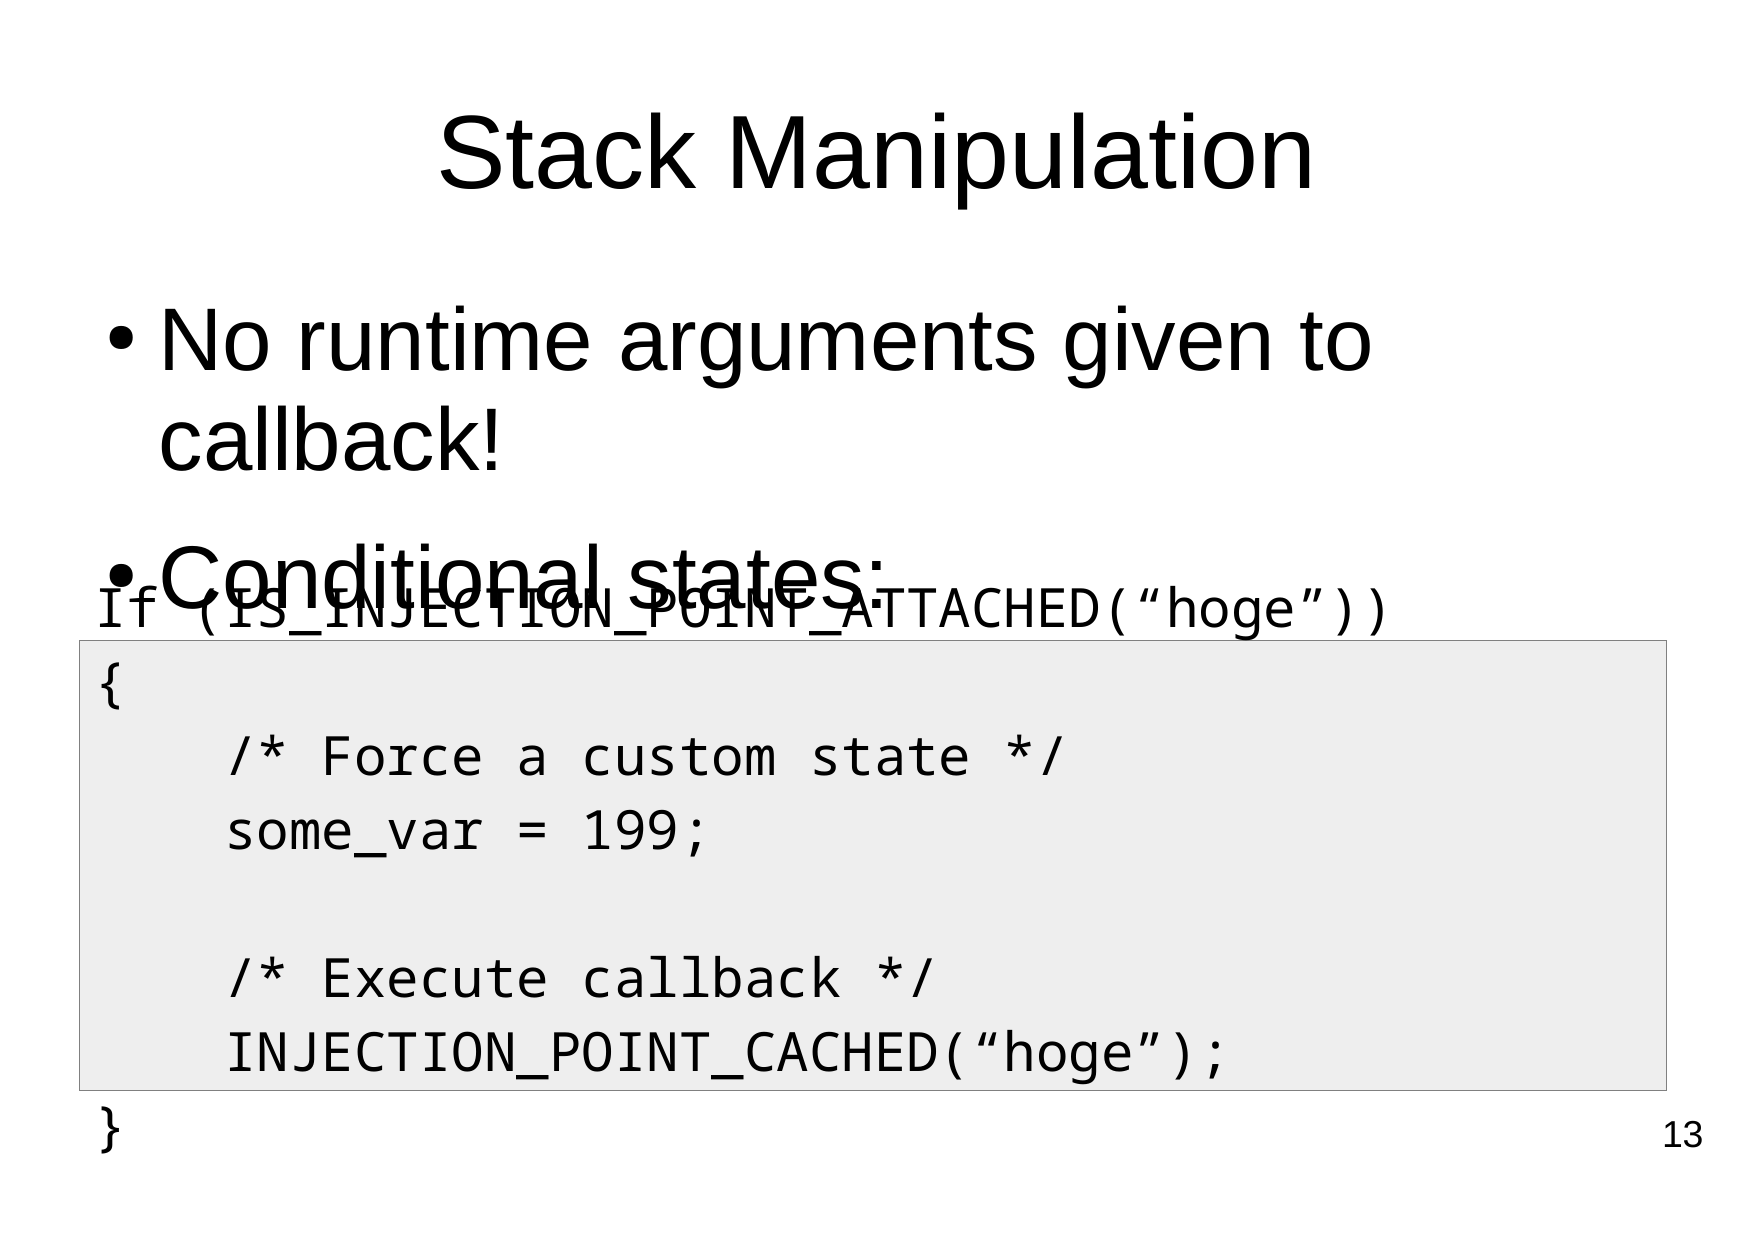

# Stack Manipulation
No runtime arguments given to callback!
Conditional states:
If (IS_INJECTION_POINT_ATTACHED(“hoge”))
{
 /* Force a custom state */
 some_var = 199;
 /* Execute callback */
 INJECTION_POINT_CACHED(“hoge”);
}